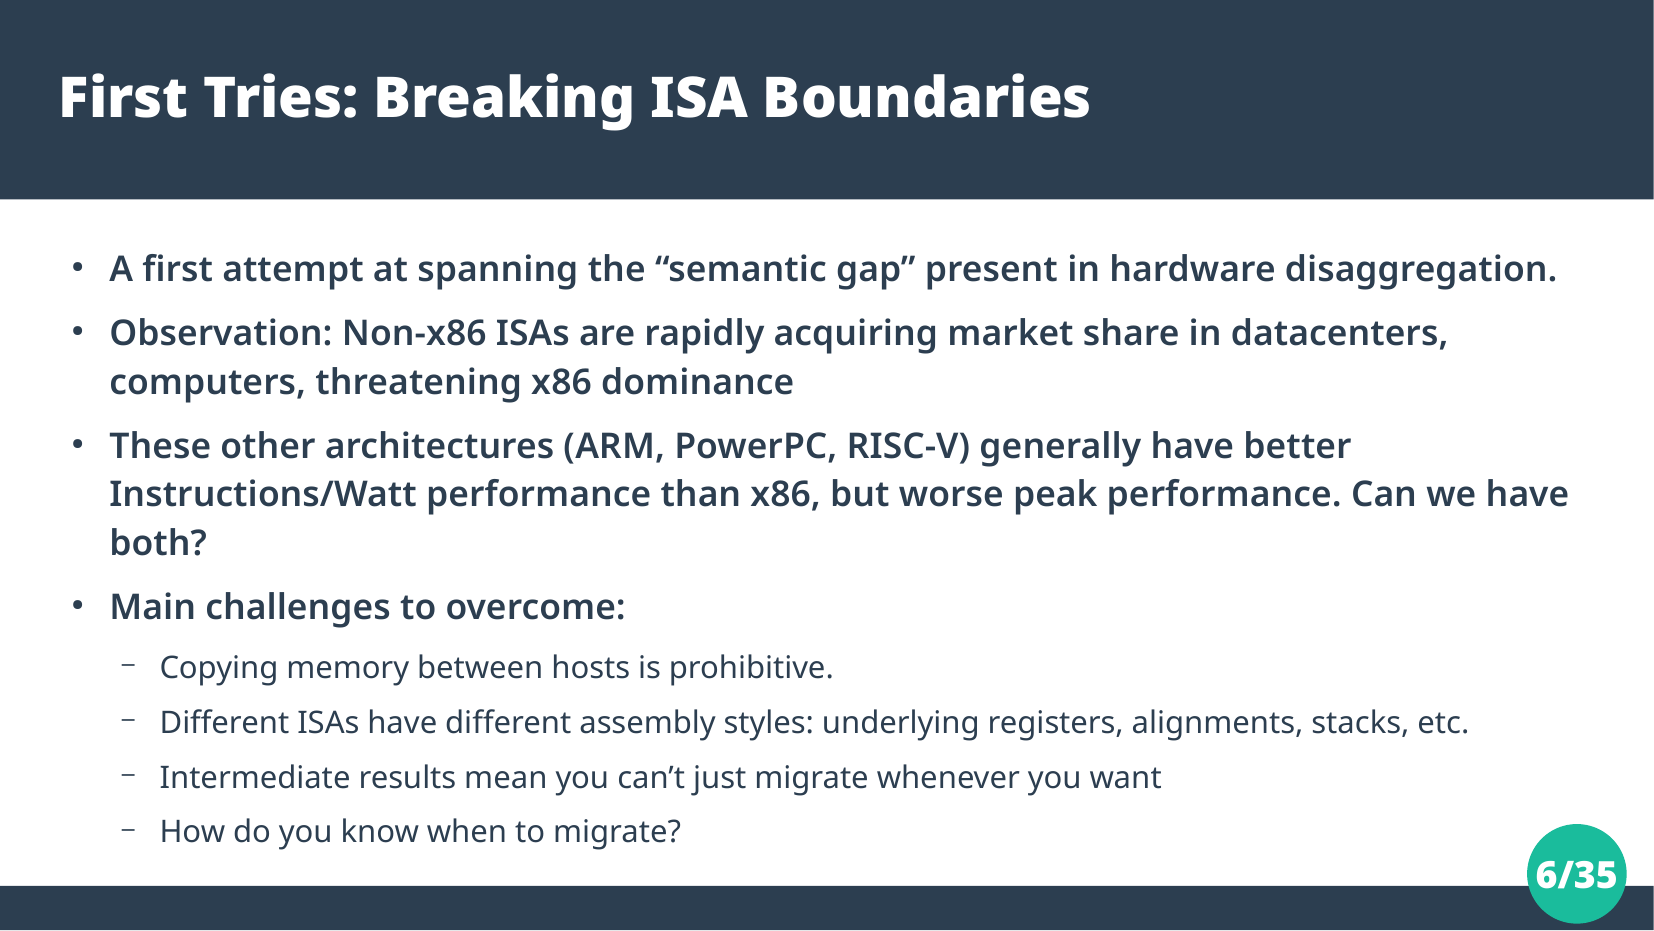

# First Tries: Breaking ISA Boundaries
A first attempt at spanning the “semantic gap” present in hardware disaggregation.
Observation: Non-x86 ISAs are rapidly acquiring market share in datacenters, computers, threatening x86 dominance
These other architectures (ARM, PowerPC, RISC-V) generally have better Instructions/Watt performance than x86, but worse peak performance. Can we have both?
Main challenges to overcome:
Copying memory between hosts is prohibitive.
Different ISAs have different assembly styles: underlying registers, alignments, stacks, etc.
Intermediate results mean you can’t just migrate whenever you want
How do you know when to migrate?